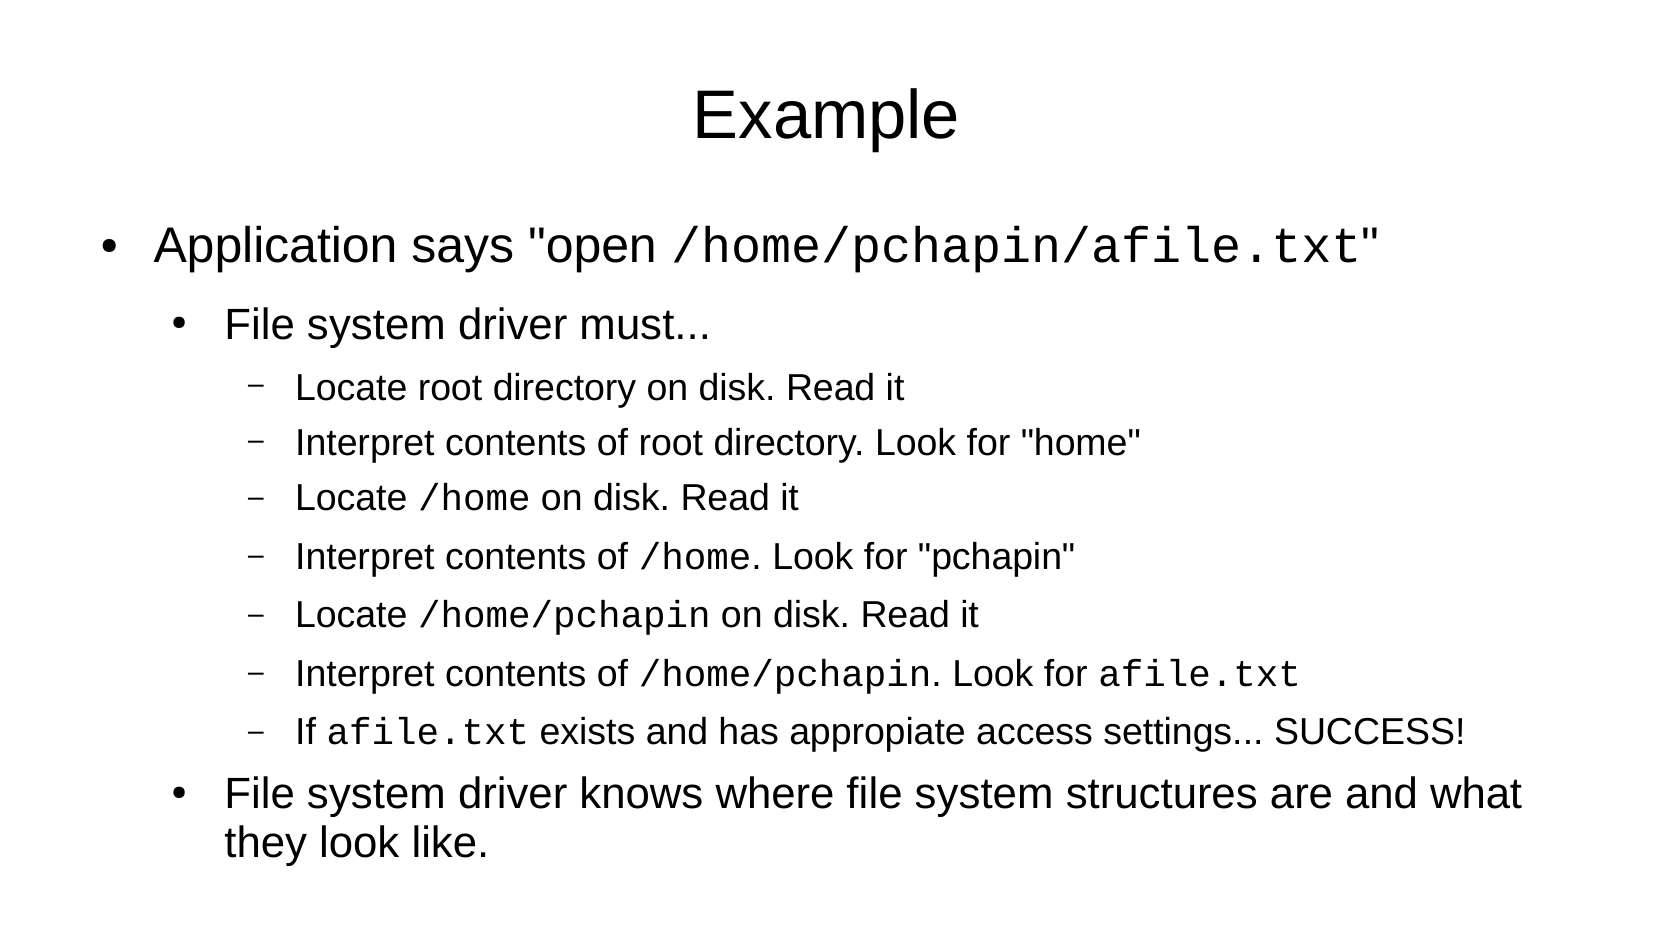

# Example
Application says "open /home/pchapin/afile.txt"
File system driver must...
Locate root directory on disk. Read it
Interpret contents of root directory. Look for "home"
Locate /home on disk. Read it
Interpret contents of /home. Look for "pchapin"
Locate /home/pchapin on disk. Read it
Interpret contents of /home/pchapin. Look for afile.txt
If afile.txt exists and has appropiate access settings... SUCCESS!
File system driver knows where file system structures are and what they look like.